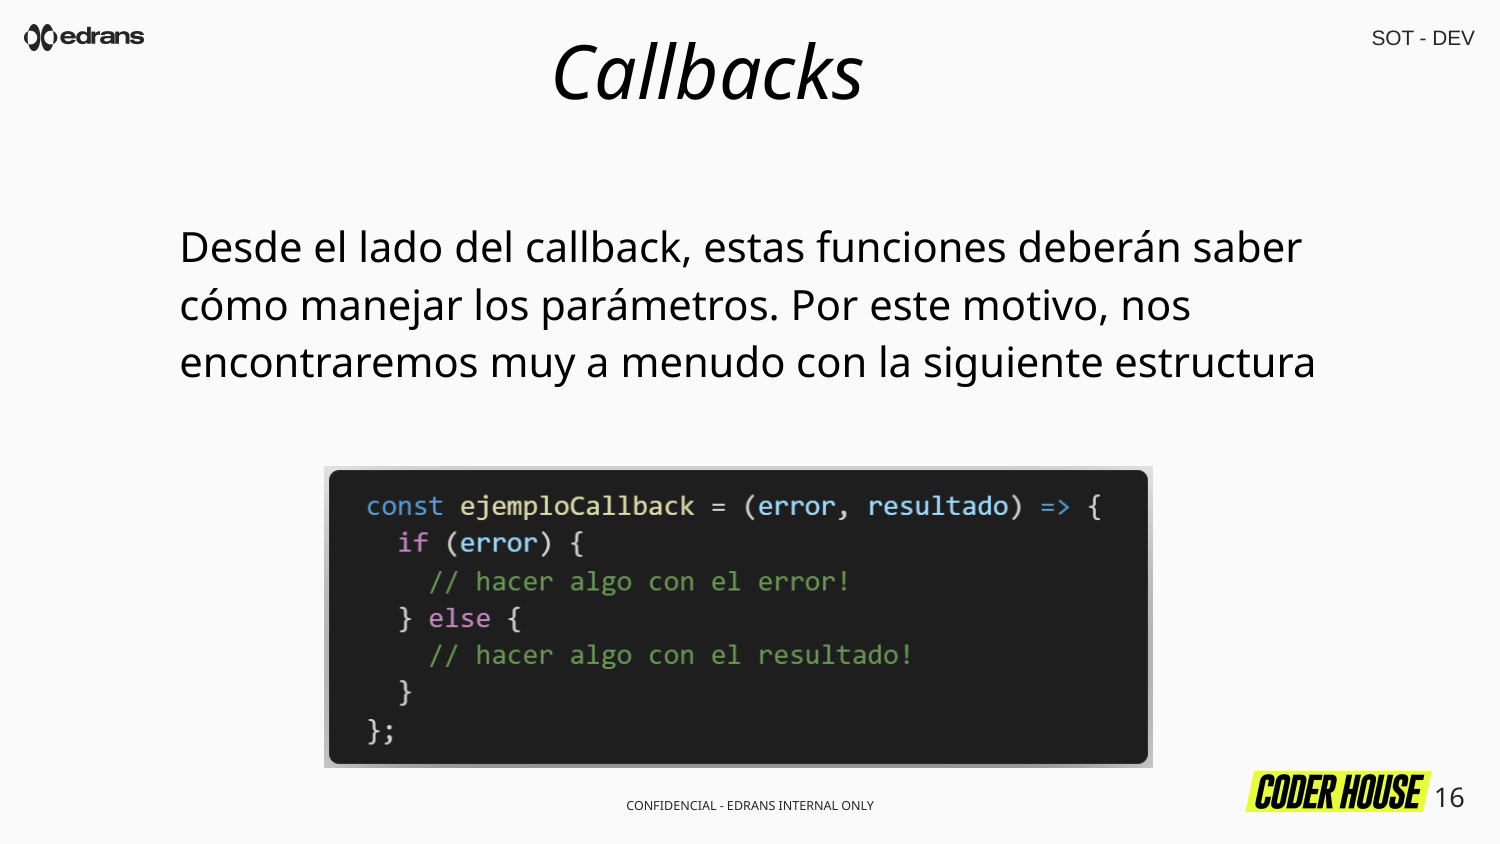

Callbacks
SOT - DEV
Desde el lado del callback, estas funciones deberán saber cómo manejar los parámetros. Por este motivo, nos encontraremos muy a menudo con la siguiente estructura
CONFIDENCIAL - EDRANS INTERNAL ONLY